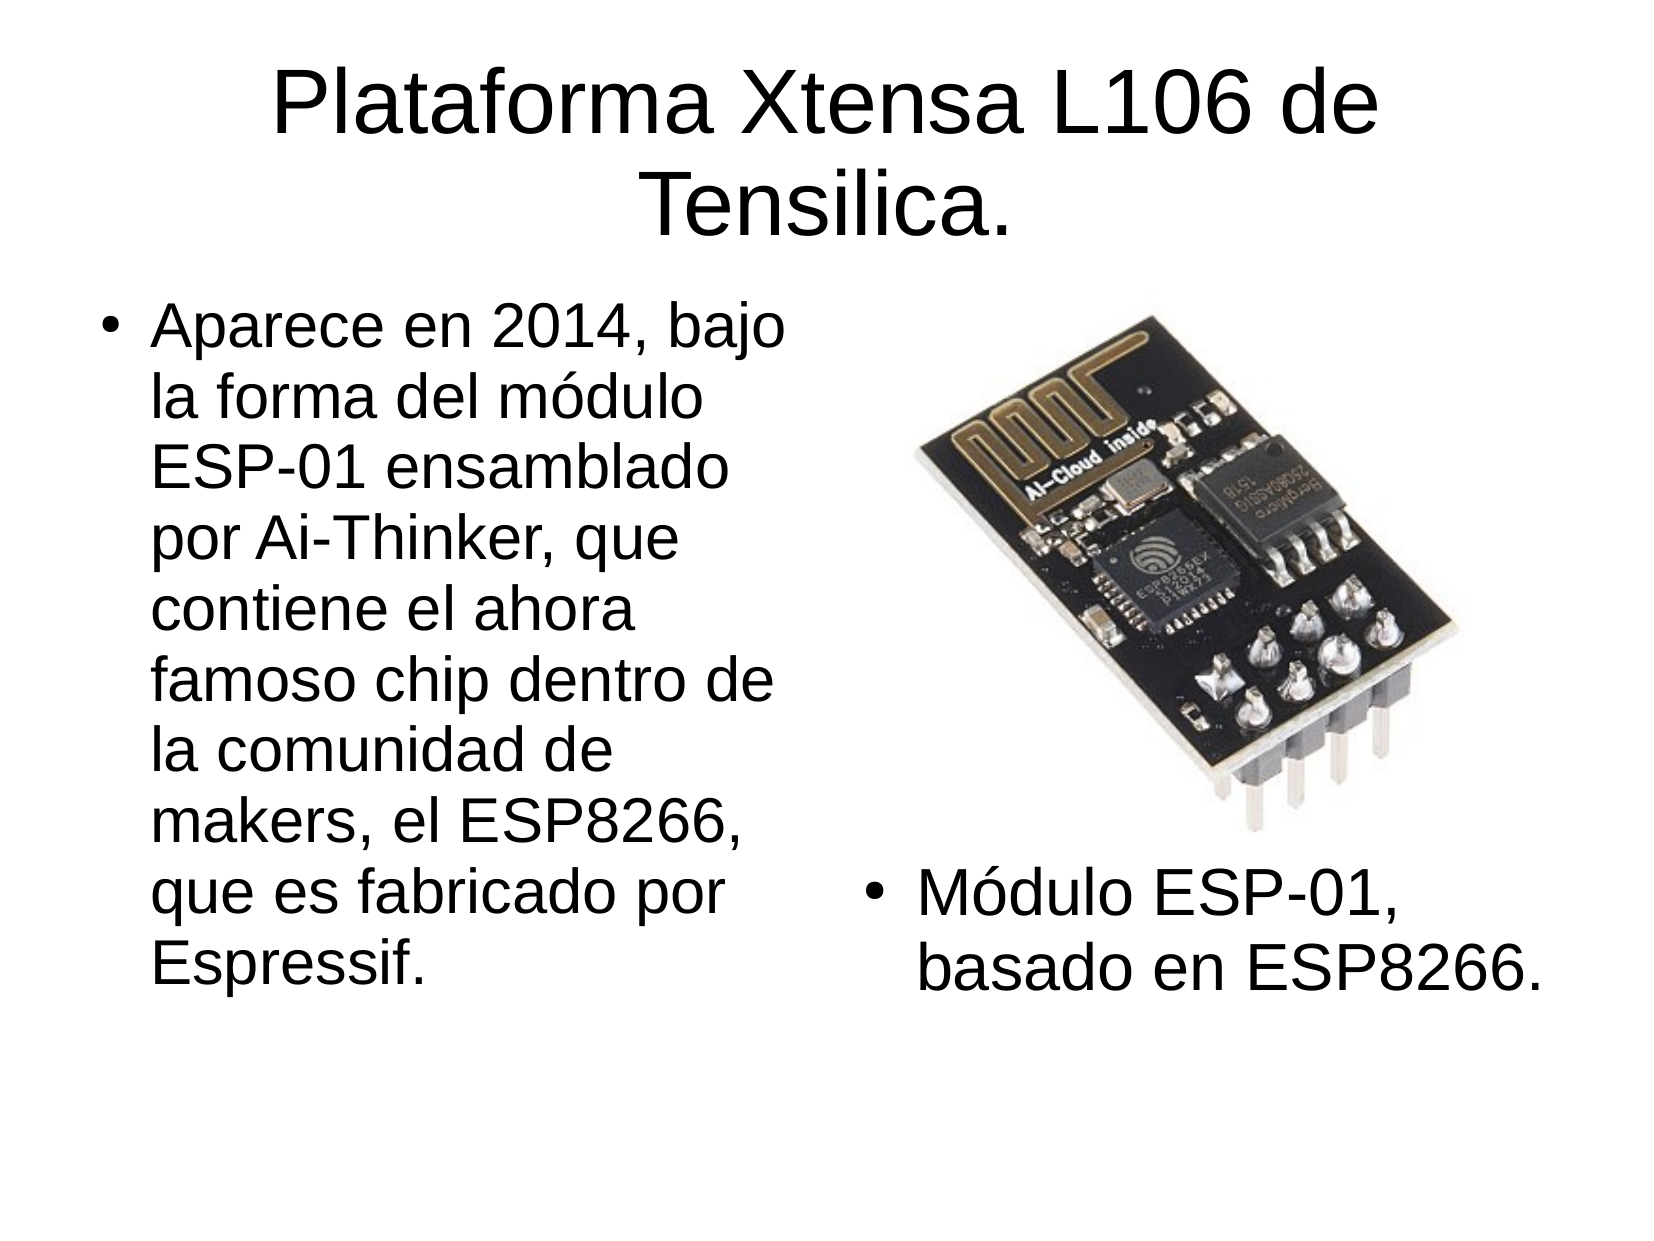

# Plataforma Xtensa L106 de Tensilica.
Aparece en 2014, bajo la forma del módulo ESP-01 ensamblado por Ai-Thinker, que contiene el ahora famoso chip dentro de la comunidad de makers, el ESP8266, que es fabricado por Espressif.
Módulo ESP-01, basado en ESP8266.